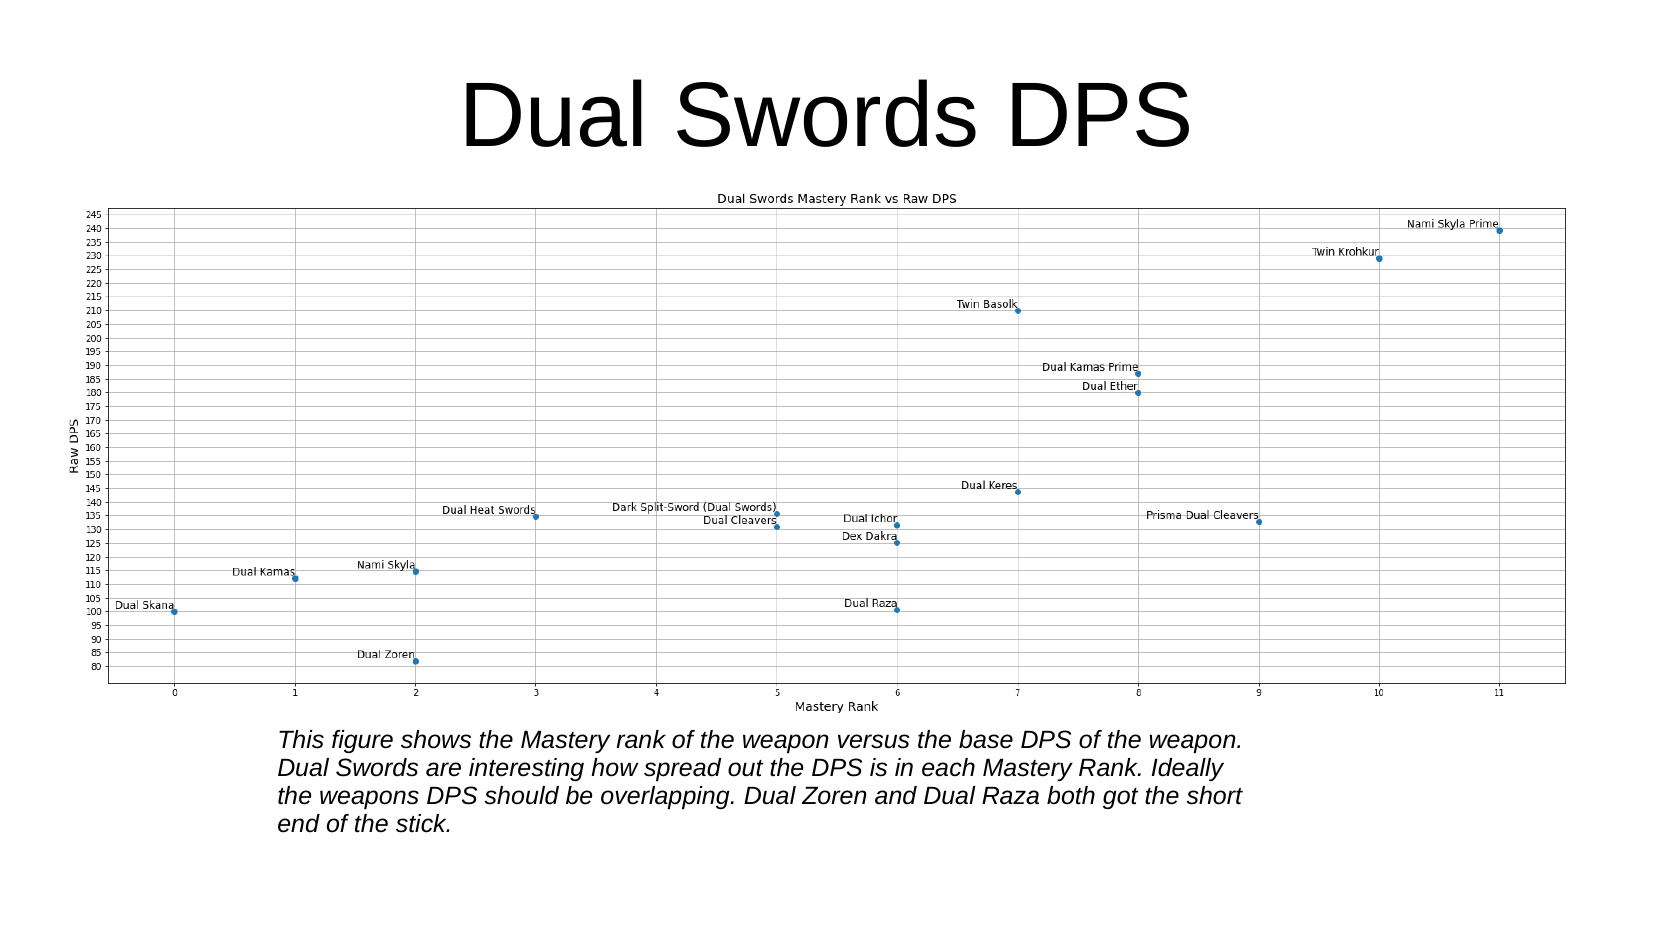

# Dual Swords DPS
This figure shows the Mastery rank of the weapon versus the base DPS of the weapon. Dual Swords are interesting how spread out the DPS is in each Mastery Rank. Ideally the weapons DPS should be overlapping. Dual Zoren and Dual Raza both got the short end of the stick.